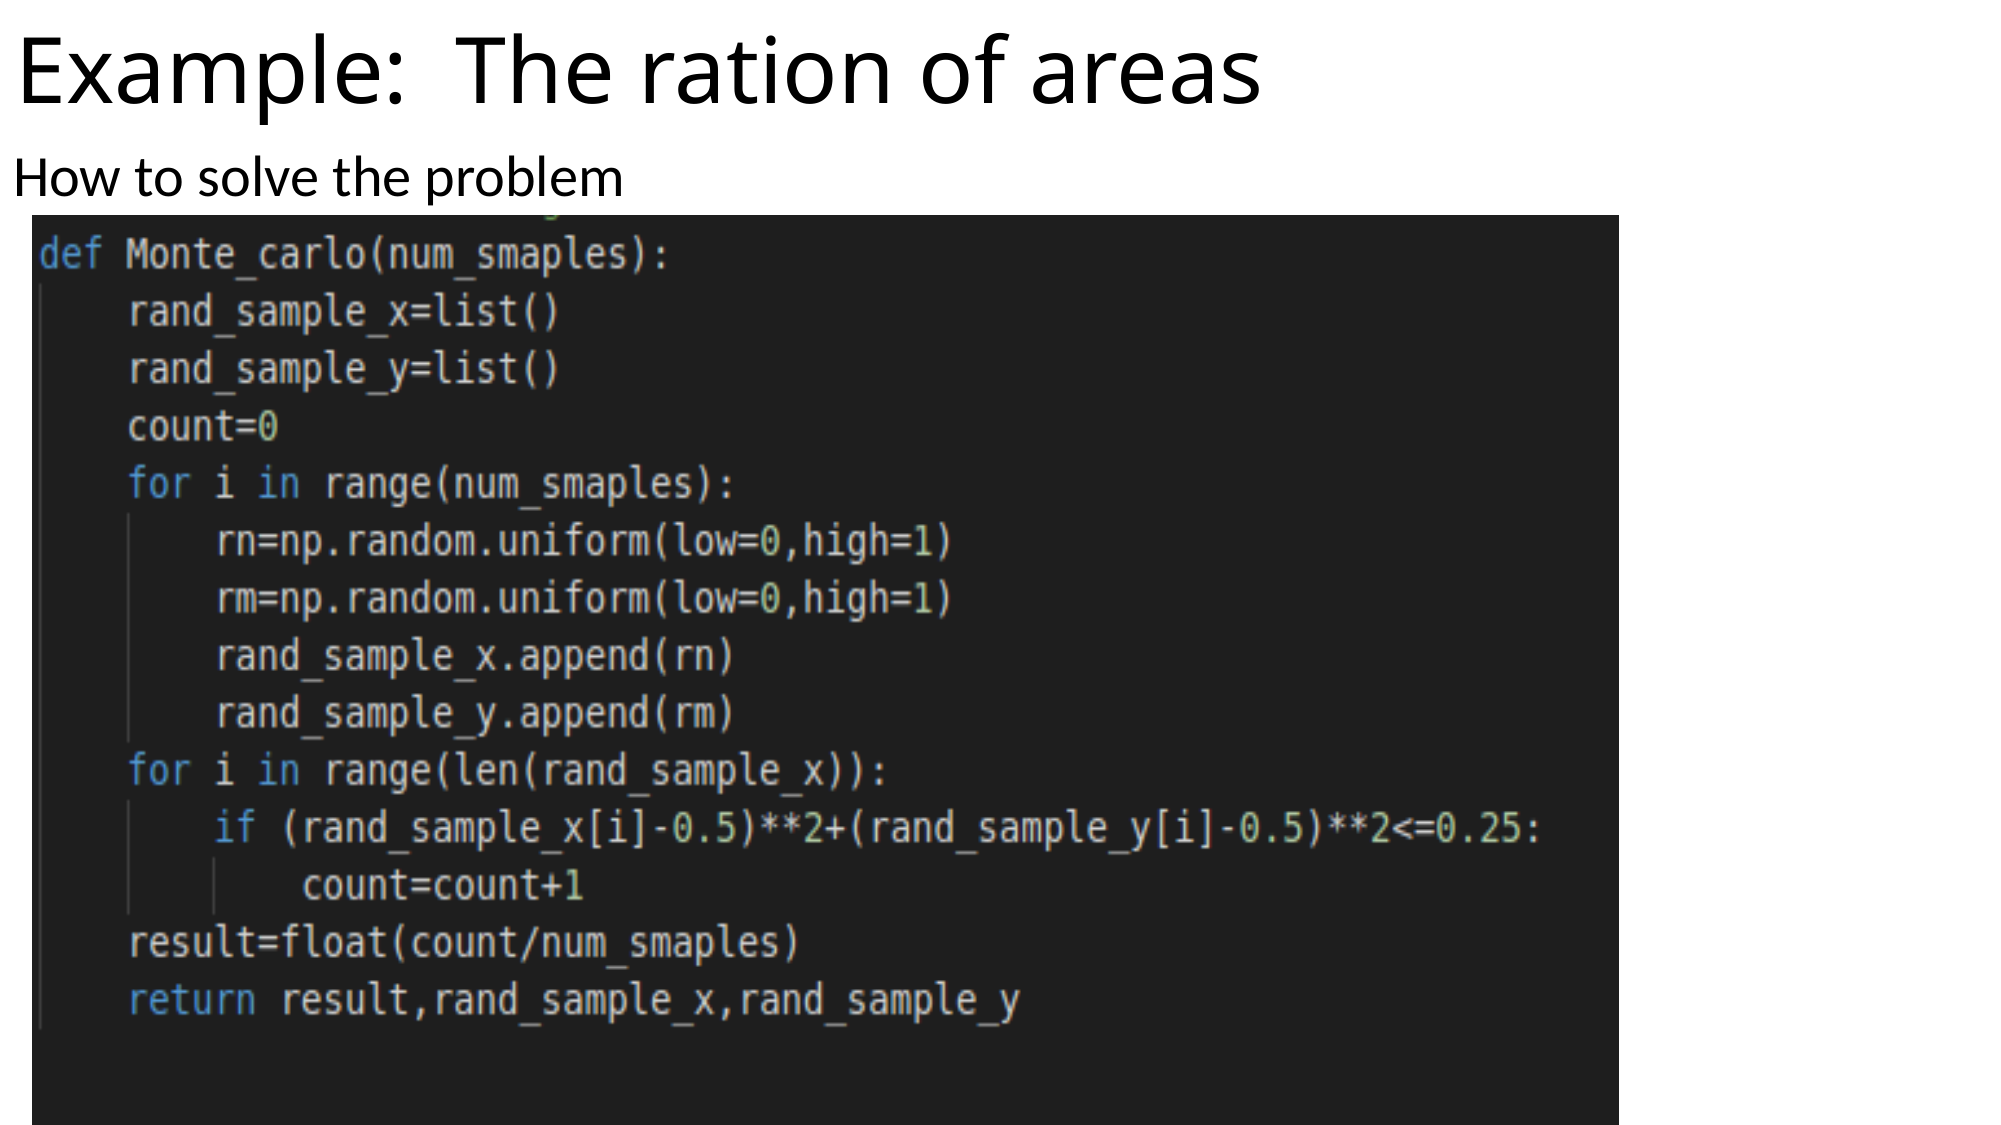

# Example:  The ration of areas
How to solve the problem